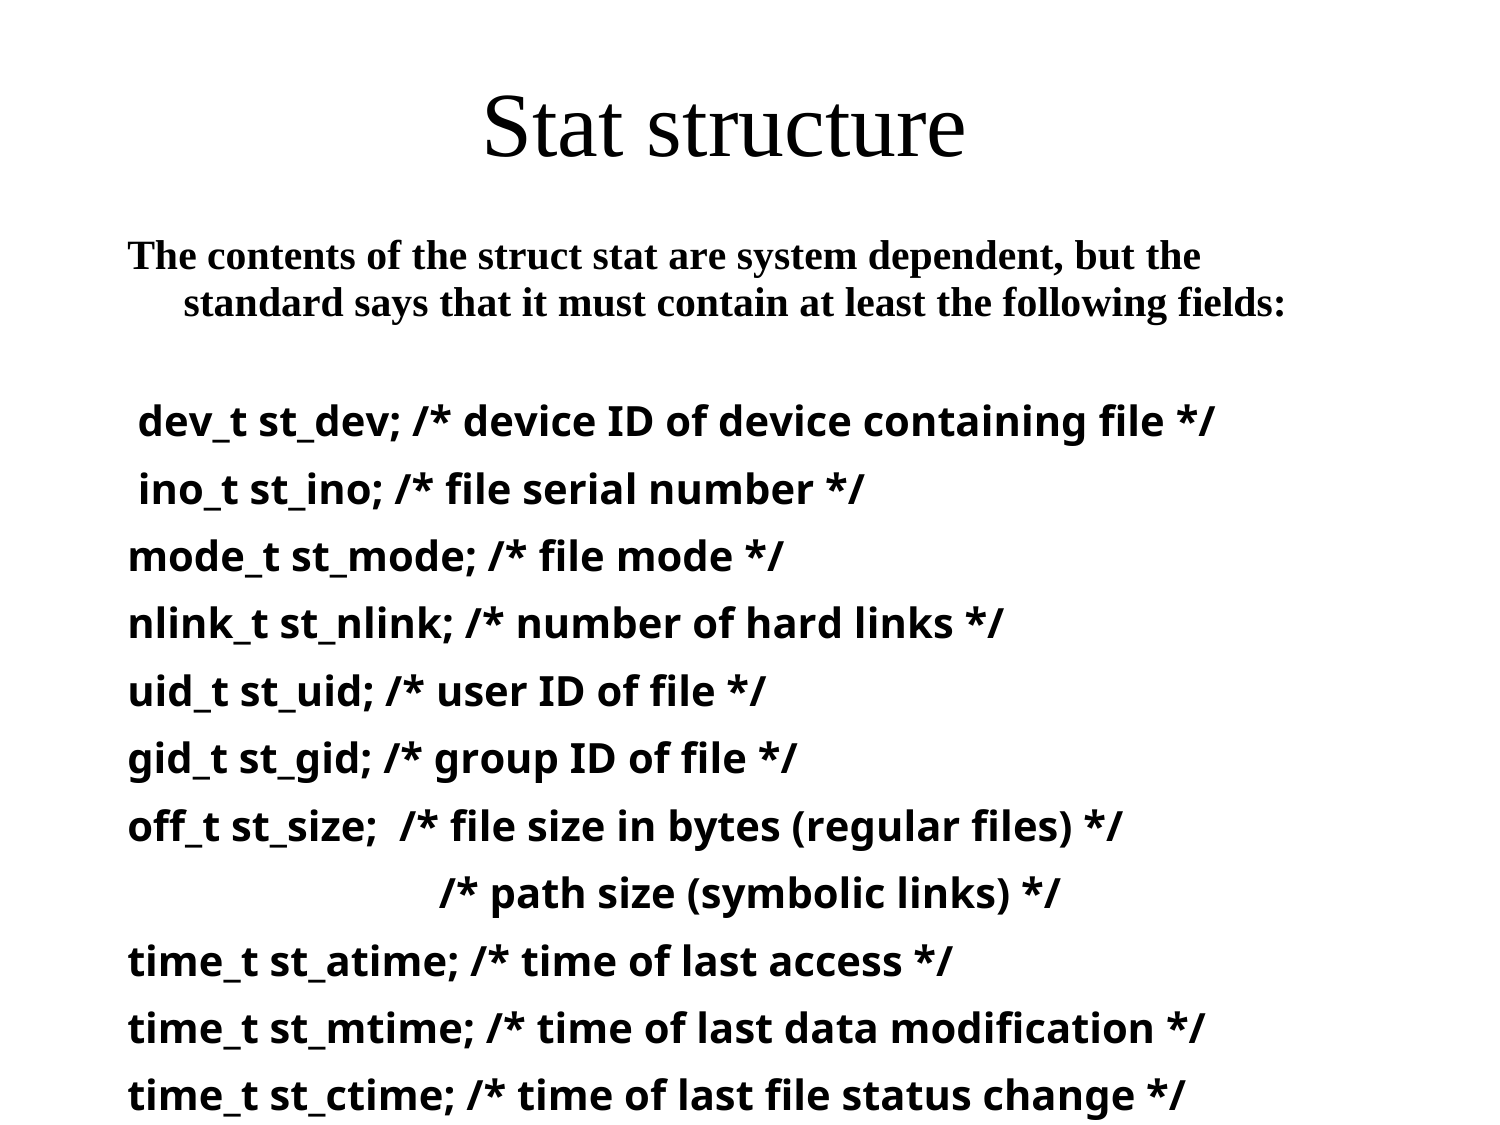

# Stat structure
The contents of the struct stat are system dependent, but the standard says that it must contain at least the following fields:
 dev_t st_dev; /* device ID of device containing file */
 ino_t st_ino; /* file serial number */
mode_t st_mode; /* file mode */
nlink_t st_nlink; /* number of hard links */
uid_t st_uid; /* user ID of file */
gid_t st_gid; /* group ID of file */
off_t st_size; /* file size in bytes (regular files) */
 /* path size (symbolic links) */
time_t st_atime; /* time of last access */
time_t st_mtime; /* time of last data modification */
time_t st_ctime; /* time of last file status change */